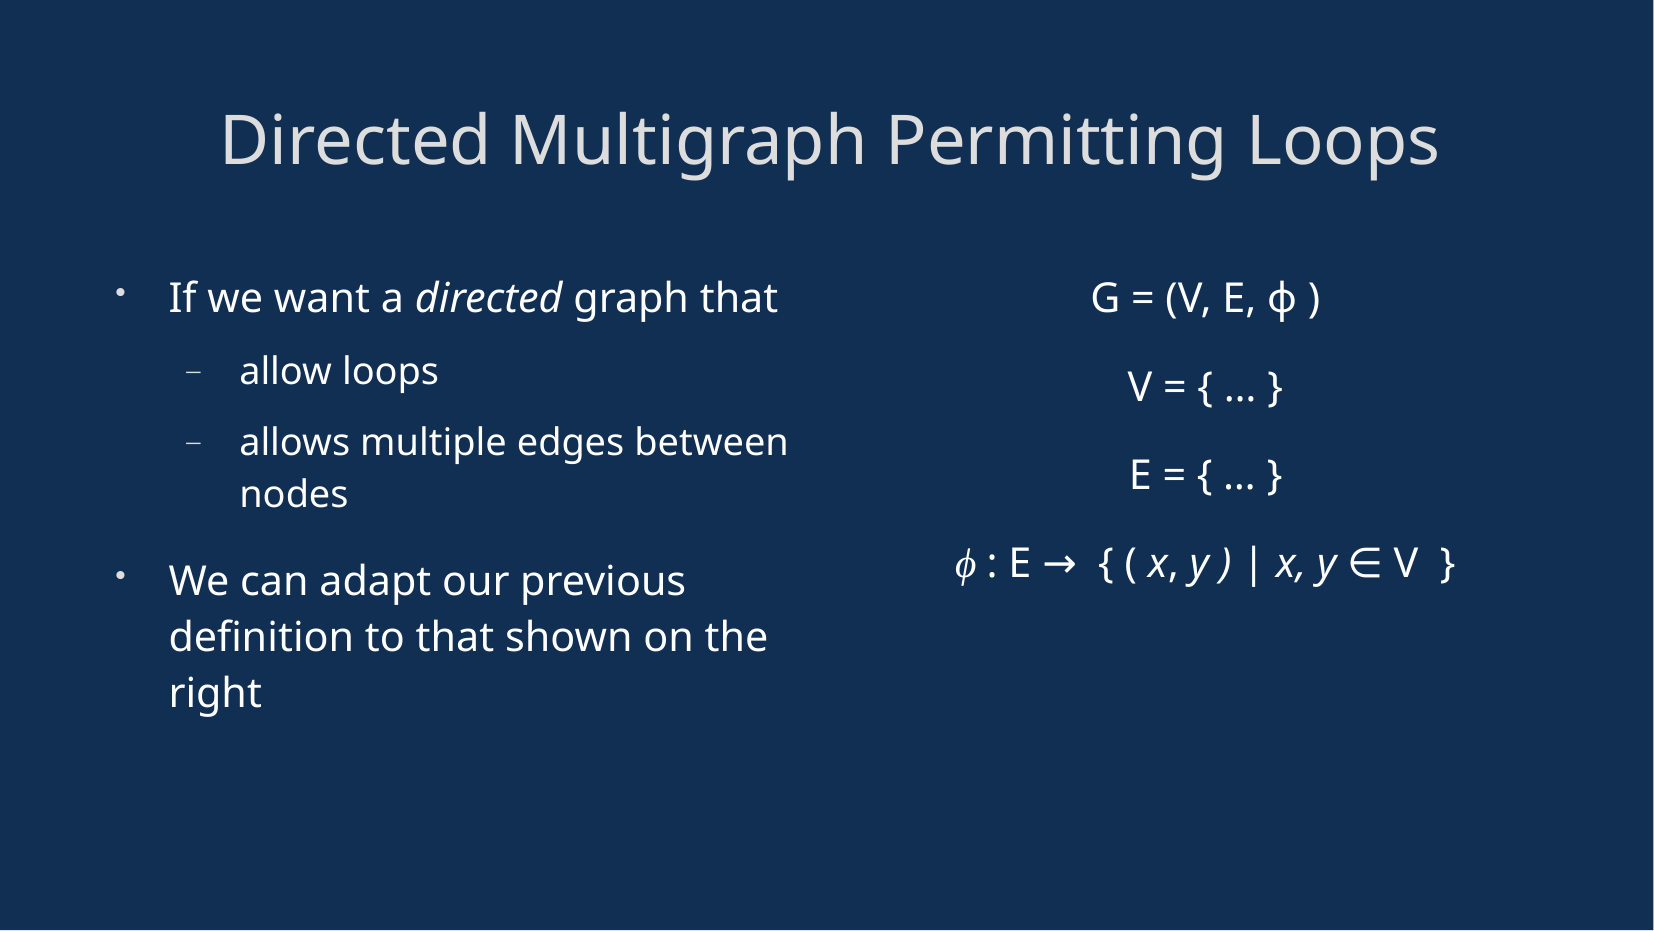

# Directed Multigraph Permitting Loops
If we want a directed graph that
allow loops
allows multiple edges between nodes
We can adapt our previous definition to that shown on the right
G = (V, E, ϕ )
V = { … }
E = { … }
ϕ : E → { ( x, y ) | x, y ∈ V }